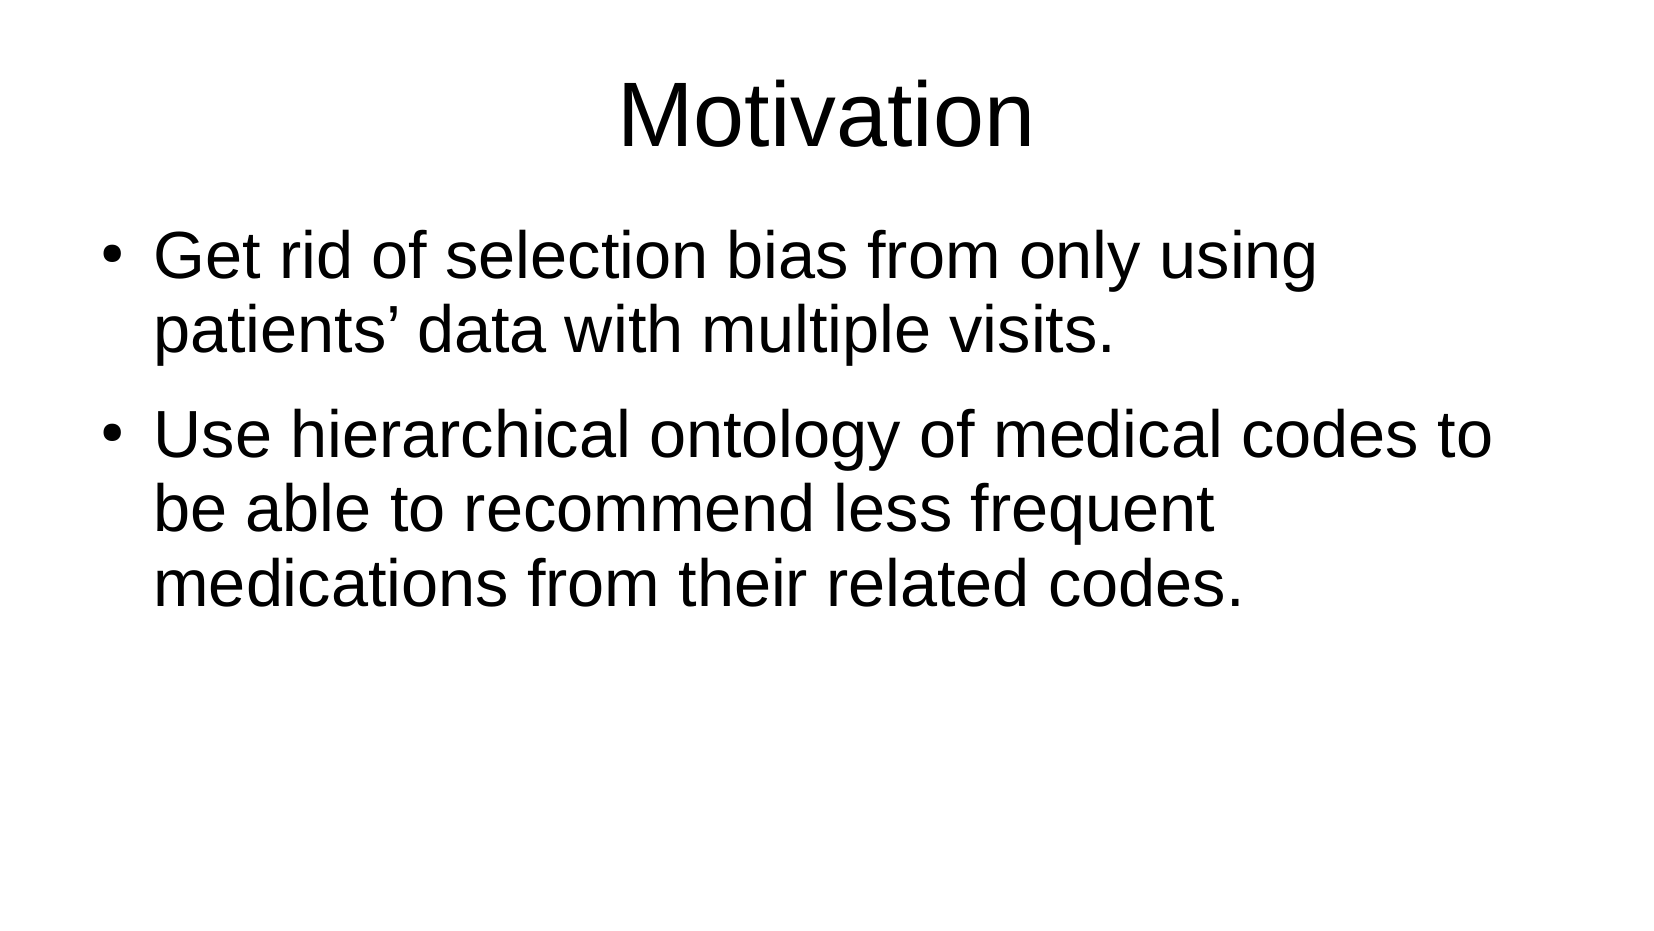

# Motivation
Get rid of selection bias from only using patients’ data with multiple visits.
Use hierarchical ontology of medical codes to be able to recommend less frequent medications from their related codes.